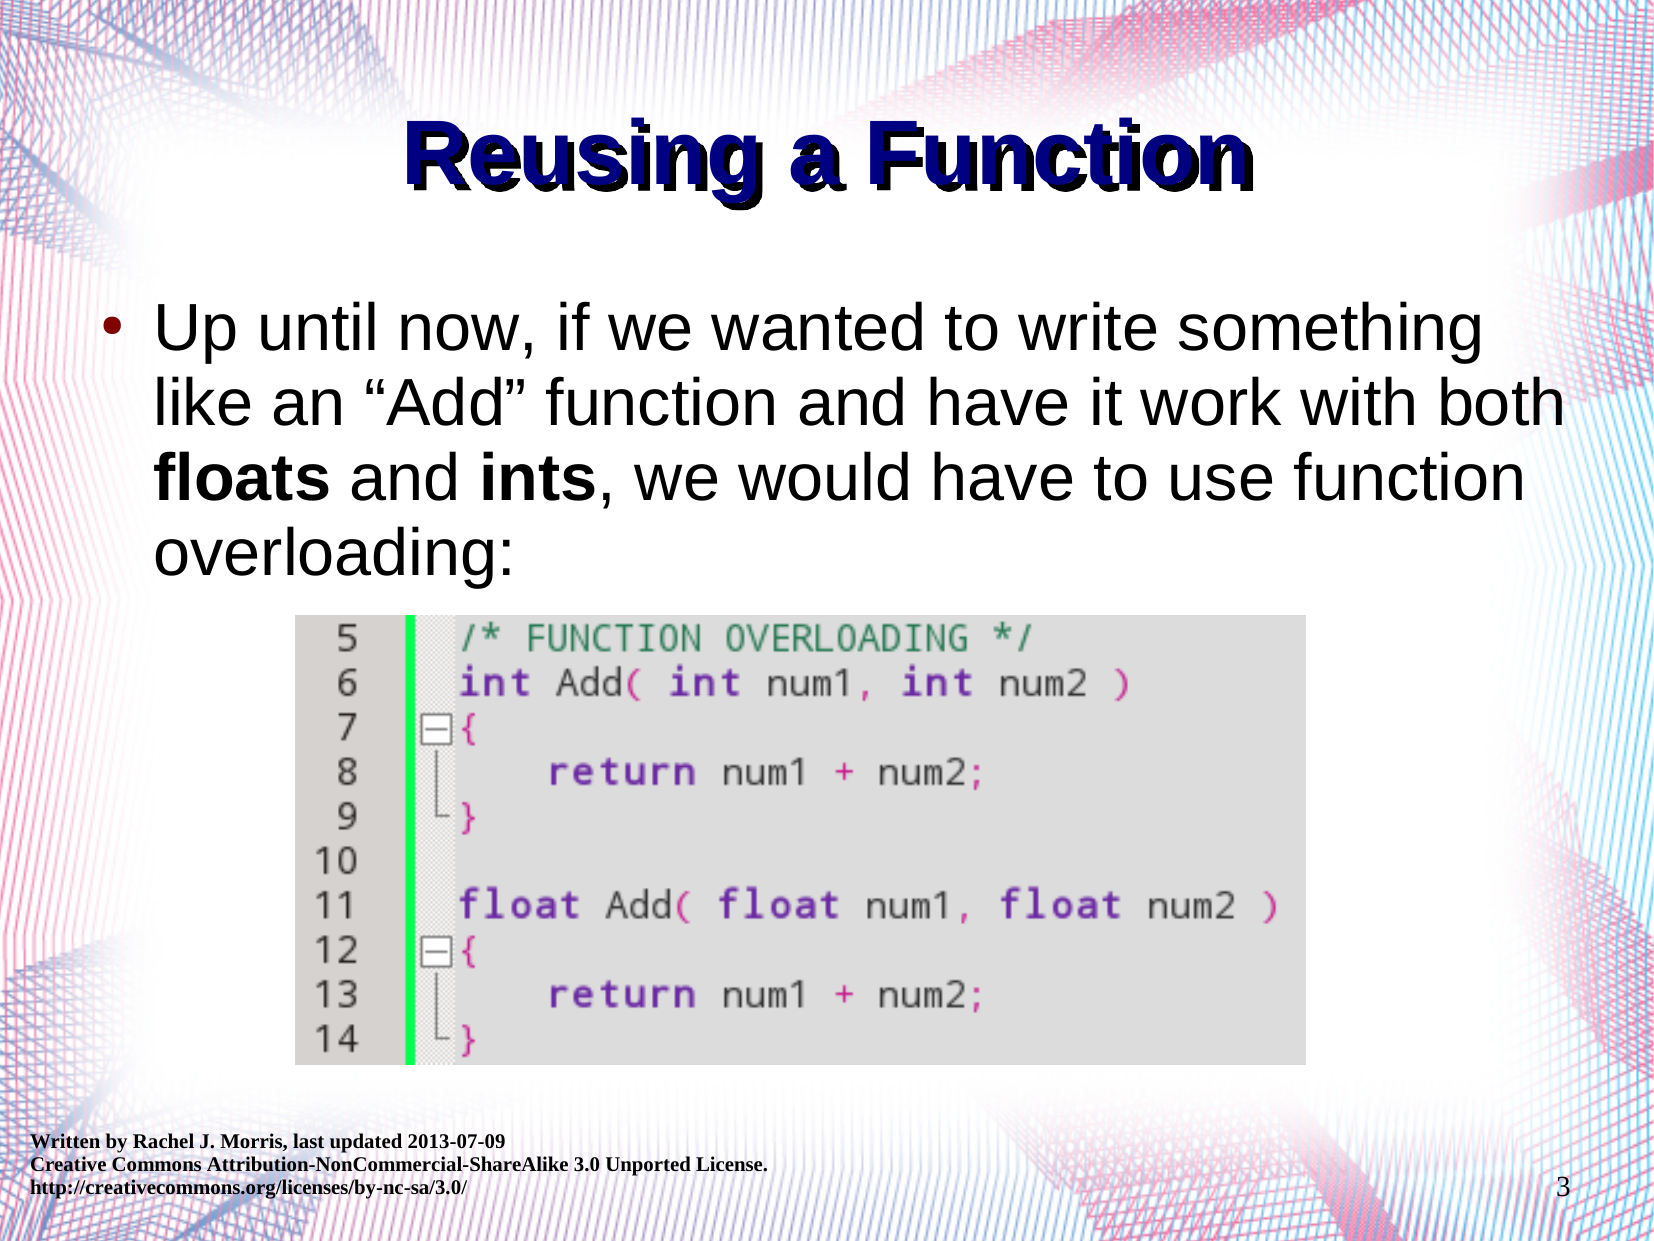

# Reusing a Function
Up until now, if we wanted to write something like an “Add” function and have it work with both floats and ints, we would have to use function overloading:
3